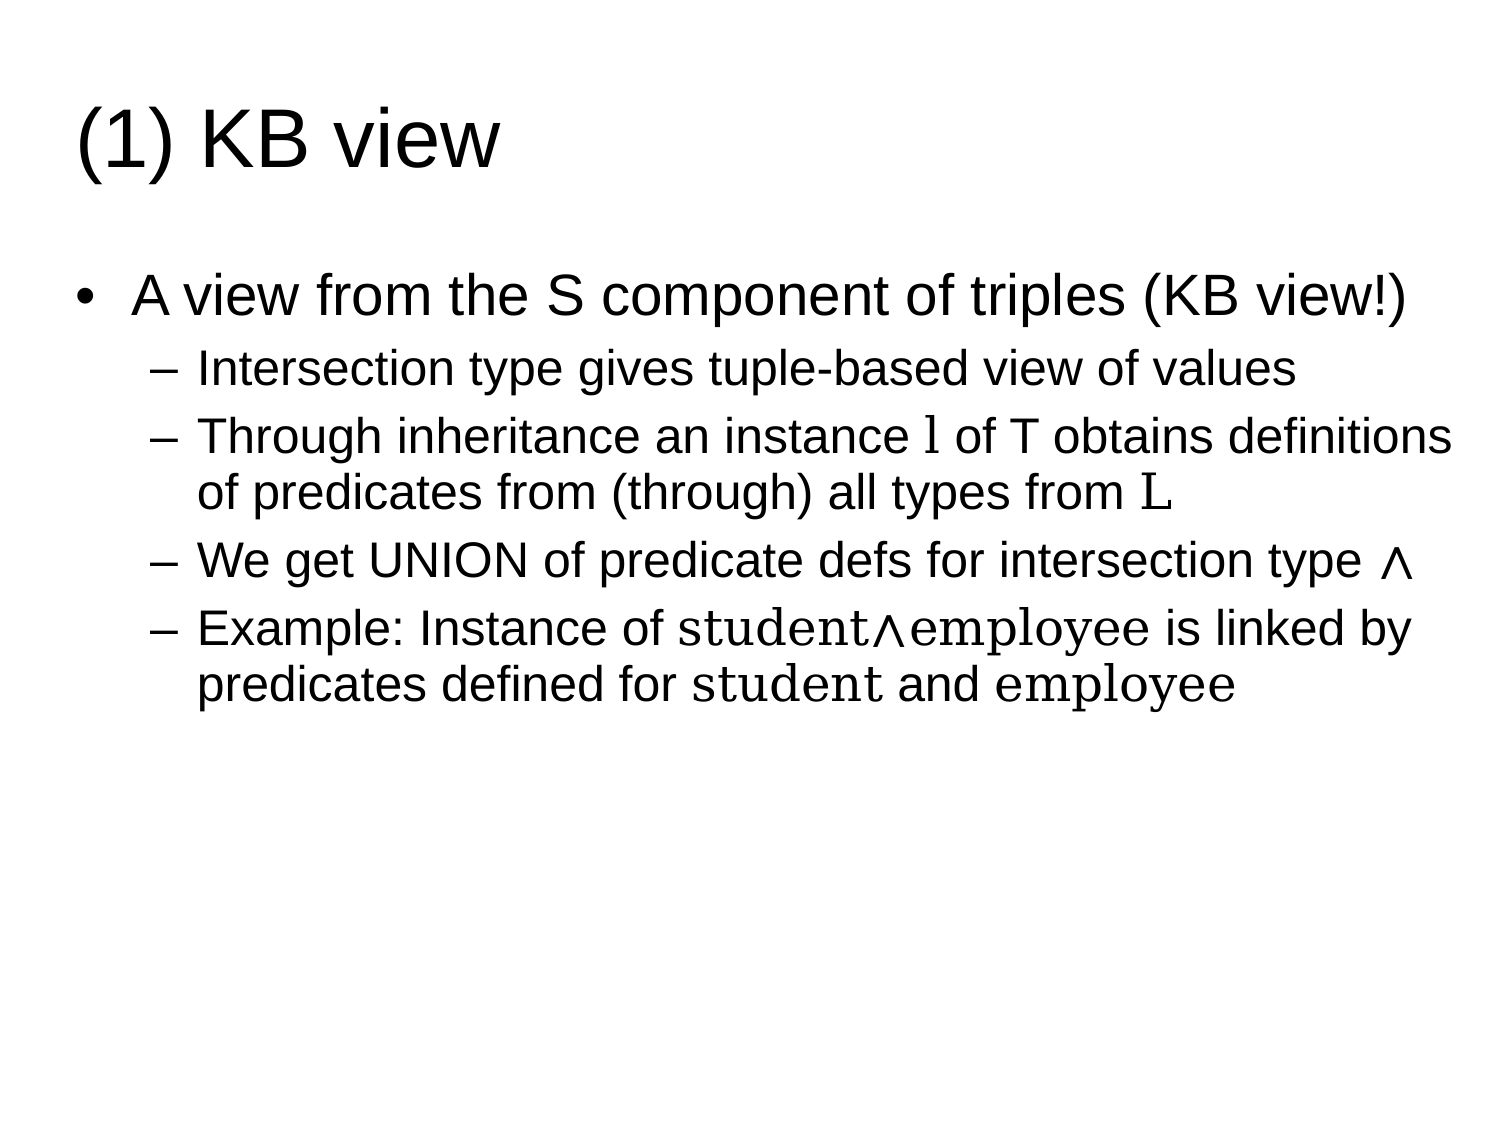

# (1) KB view
A view from the S component of triples (KB view!)
Intersection type gives tuple-based view of values
Through inheritance an instance l of T obtains definitions of predicates from (through) all types from L
We get UNION of predicate defs for intersection type ∧
Example: Instance of student∧employee is linked by predicates defined for student and employee